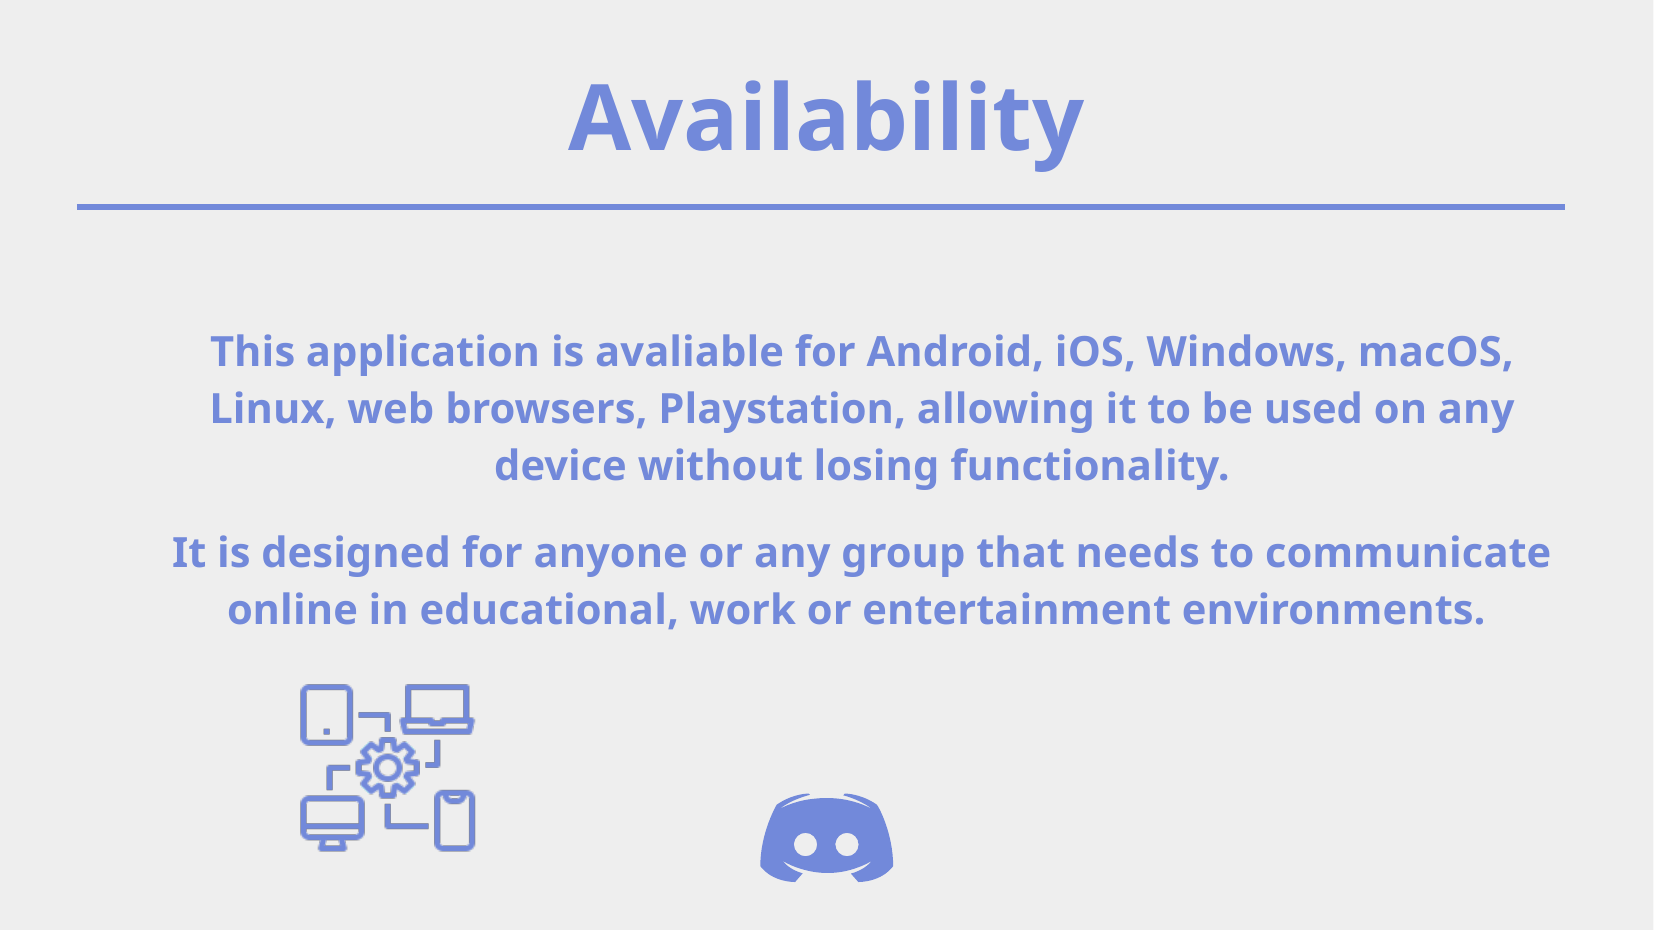

# Availability
This application is avaliable for Android, iOS, Windows, macOS, Linux, web browsers, Playstation, allowing it to be used on any device without losing functionality.
It is designed for anyone or any group that needs to communicate online in educational, work or entertainment environments.